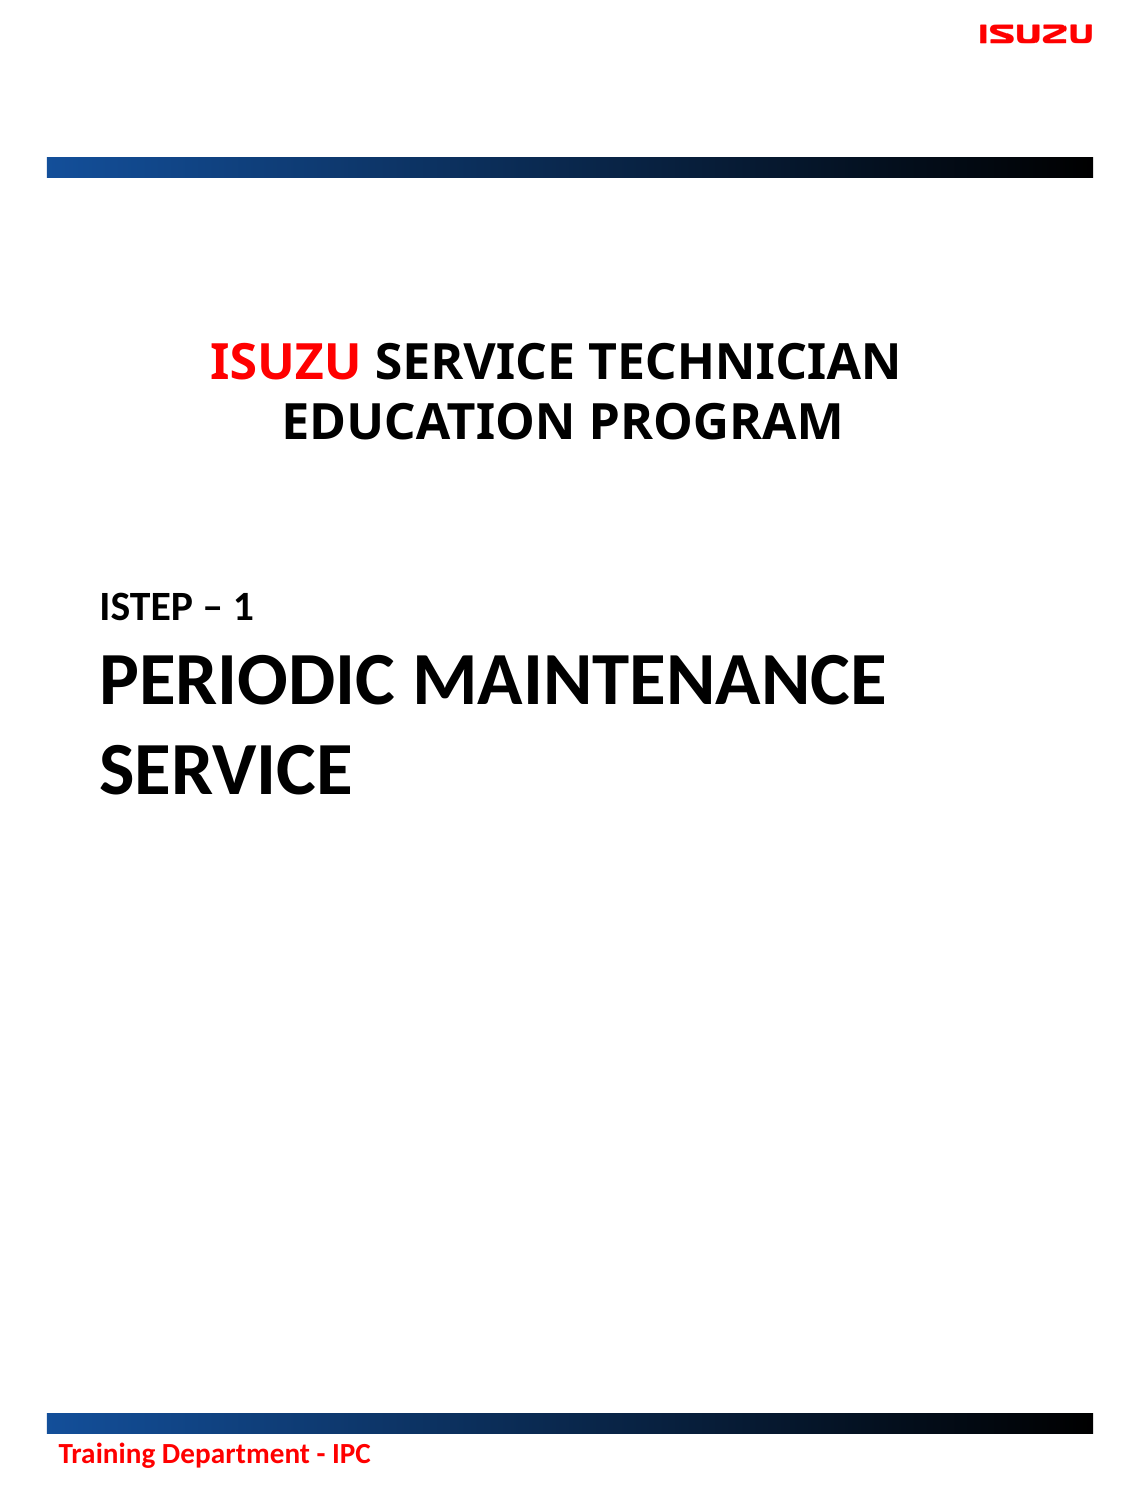

# ISUZU SERVICE TECHNICIAN EDUCATION PROGRAM
ISTEP – 1
PERIODIC MAINTENANCE SERVICE